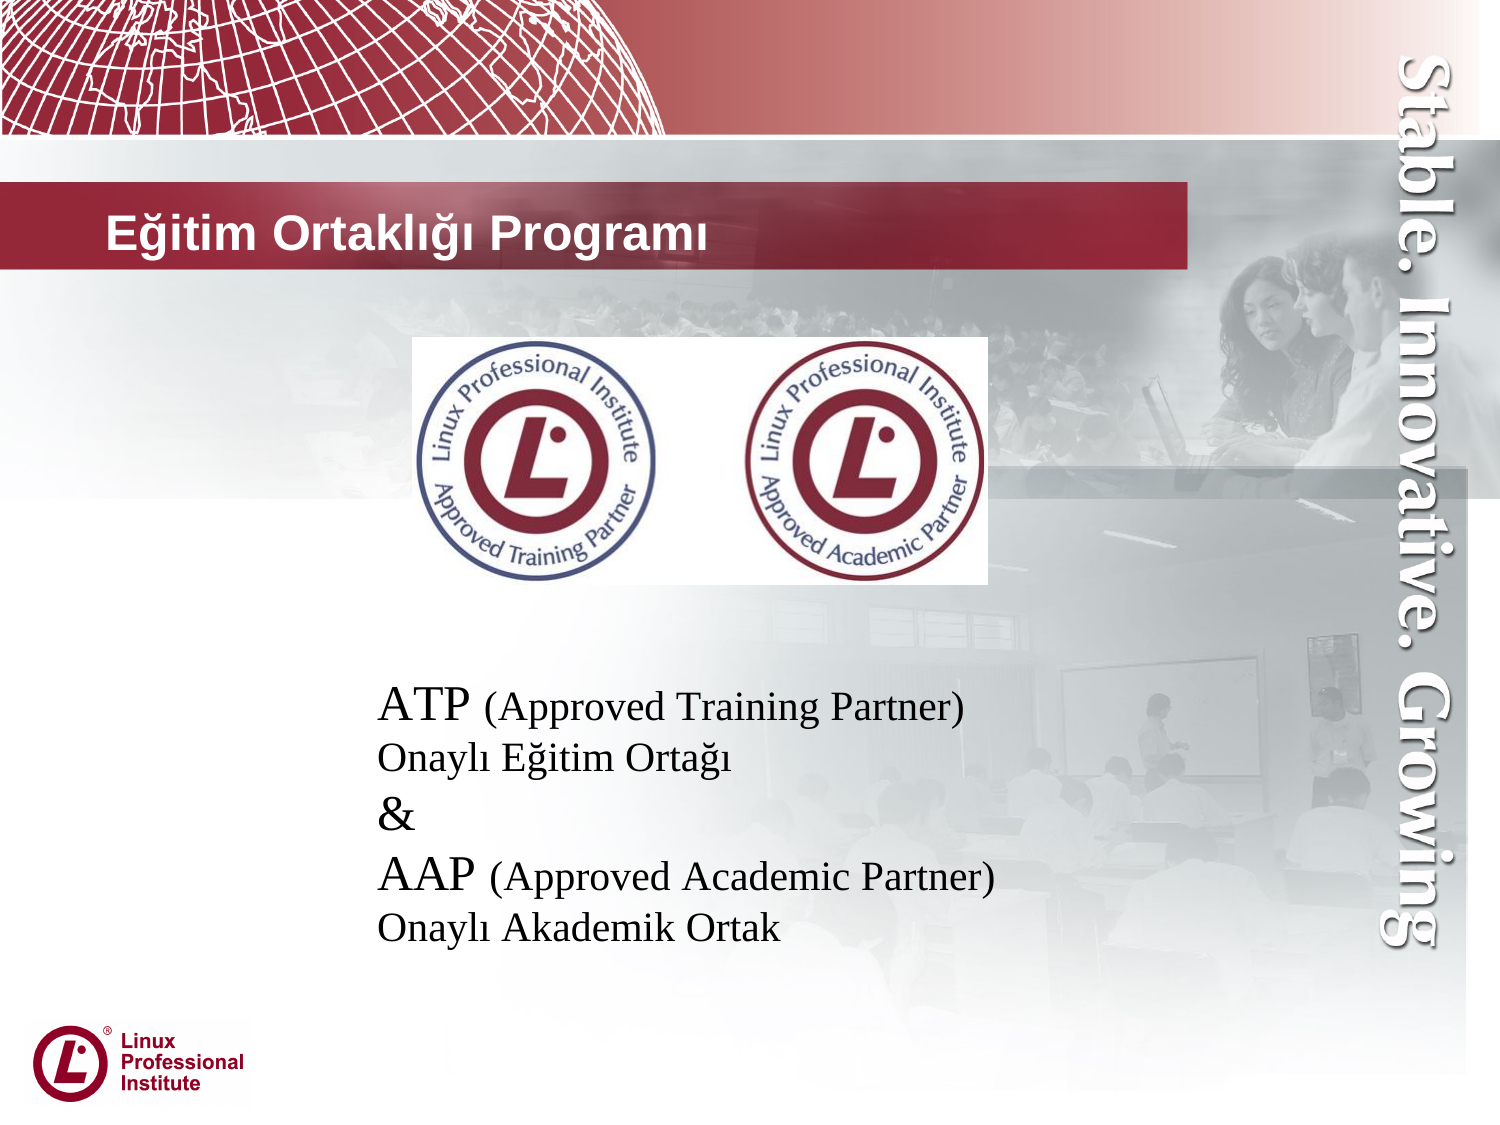

Eğitim Ortaklığı Programı
ATP (Approved Training Partner)
Onaylı Eğitim Ortağı
&
AAP (Approved Academic Partner)
Onaylı Akademik Ortak